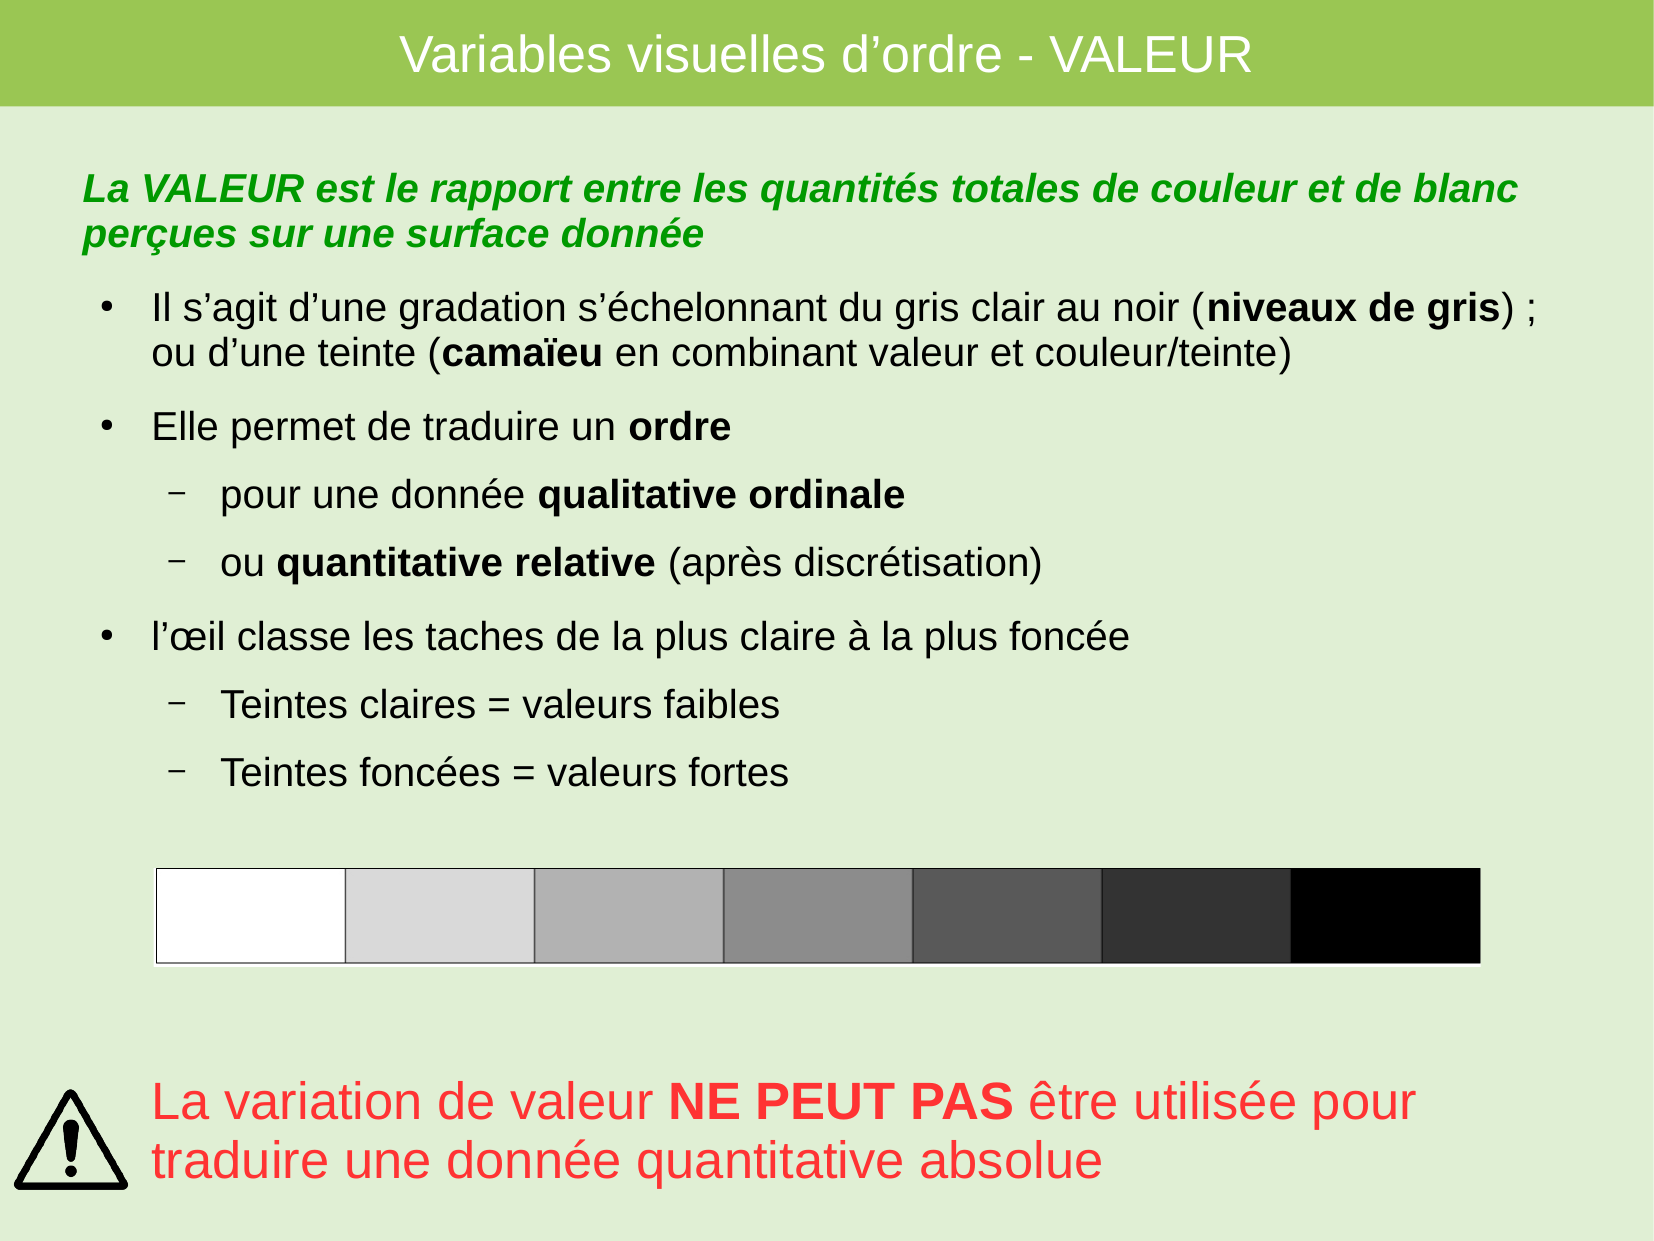

# Variables visuelles d’ordre - VALEUR
La VALEUR est le rapport entre les quantités totales de couleur et de blanc perçues sur une surface donnée
Il s’agit d’une gradation s’échelonnant du gris clair au noir (niveaux de gris) ; ou d’une teinte (camaïeu en combinant valeur et couleur/teinte)
Elle permet de traduire un ordre
pour une donnée qualitative ordinale
ou quantitative relative (après discrétisation)
l’œil classe les taches de la plus claire à la plus foncée
Teintes claires = valeurs faibles
Teintes foncées = valeurs fortes
La variation de valeur NE PEUT PAS être utilisée pour traduire une donnée quantitative absolue